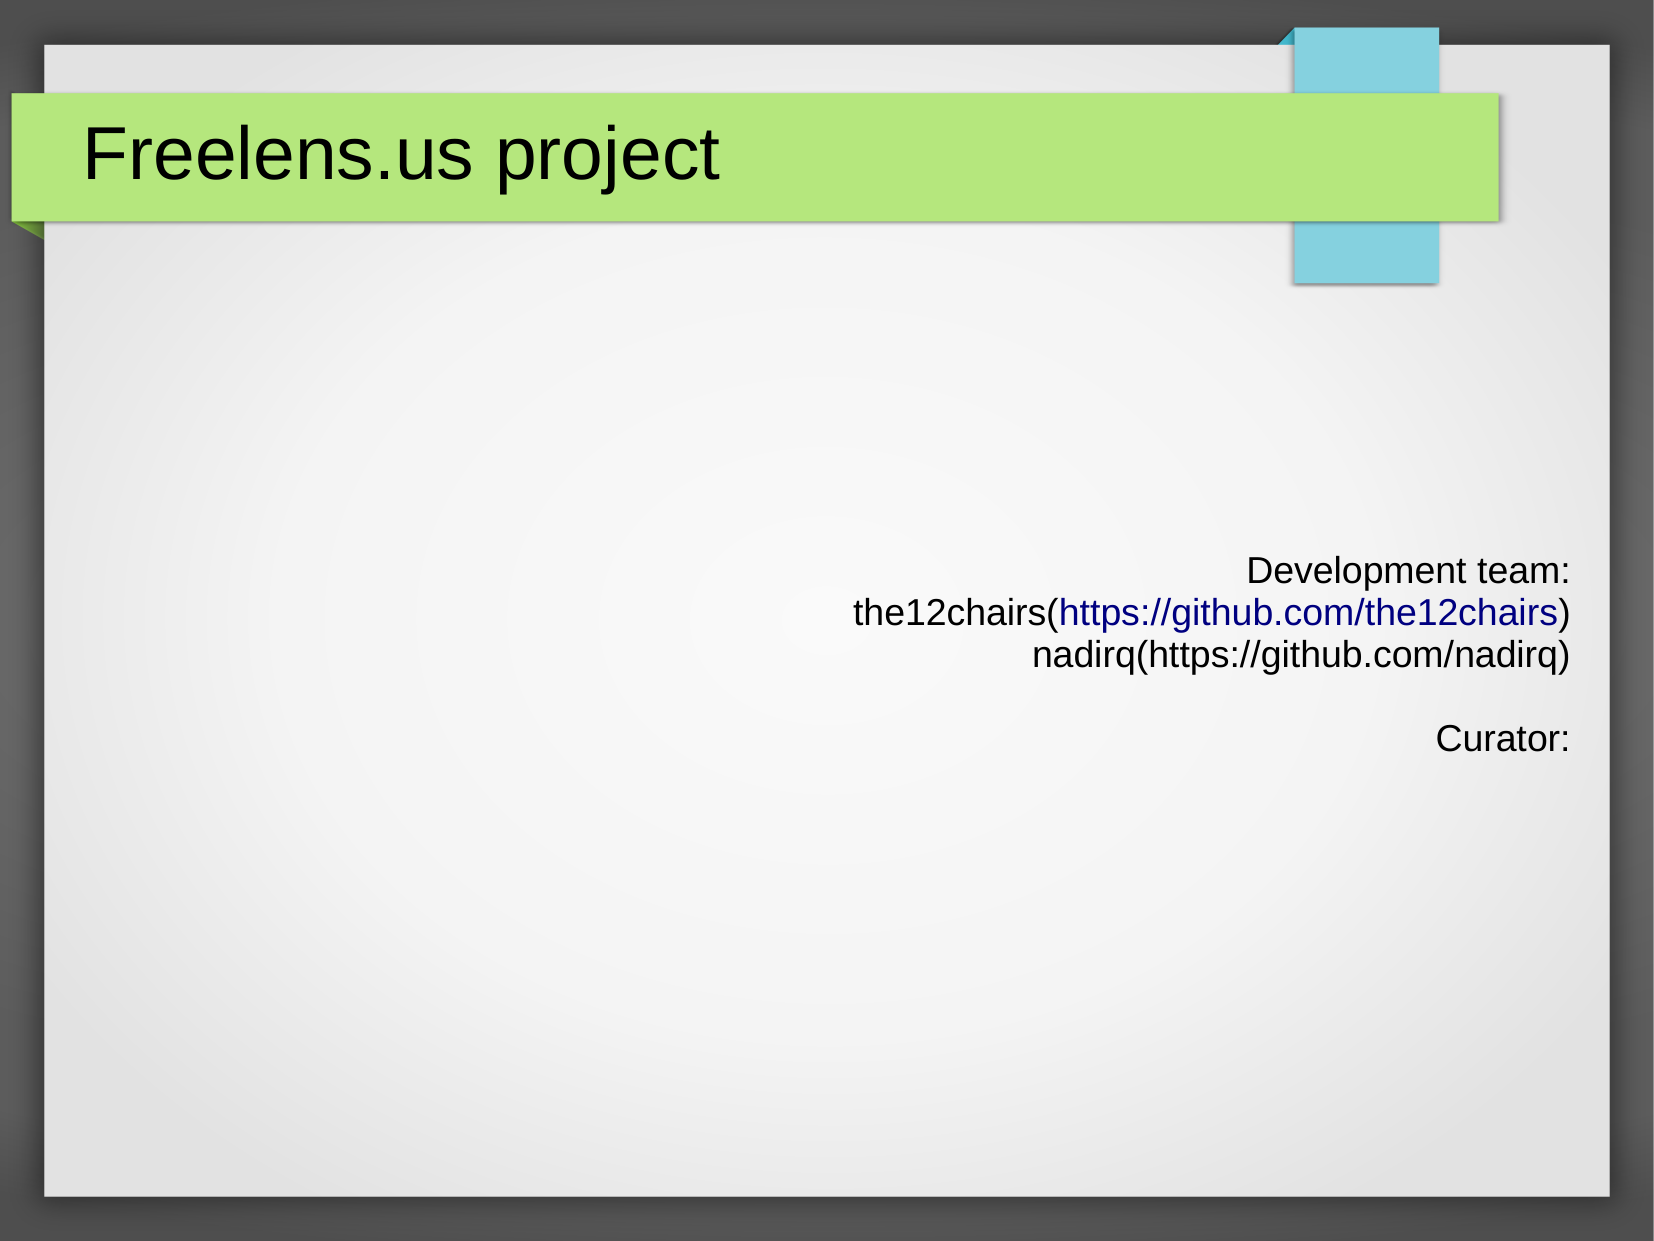

# Freelens.us project
Development team:
the12chairs(https://github.com/the12chairs)
nadirq(https://github.com/nadirq)
Сurator: